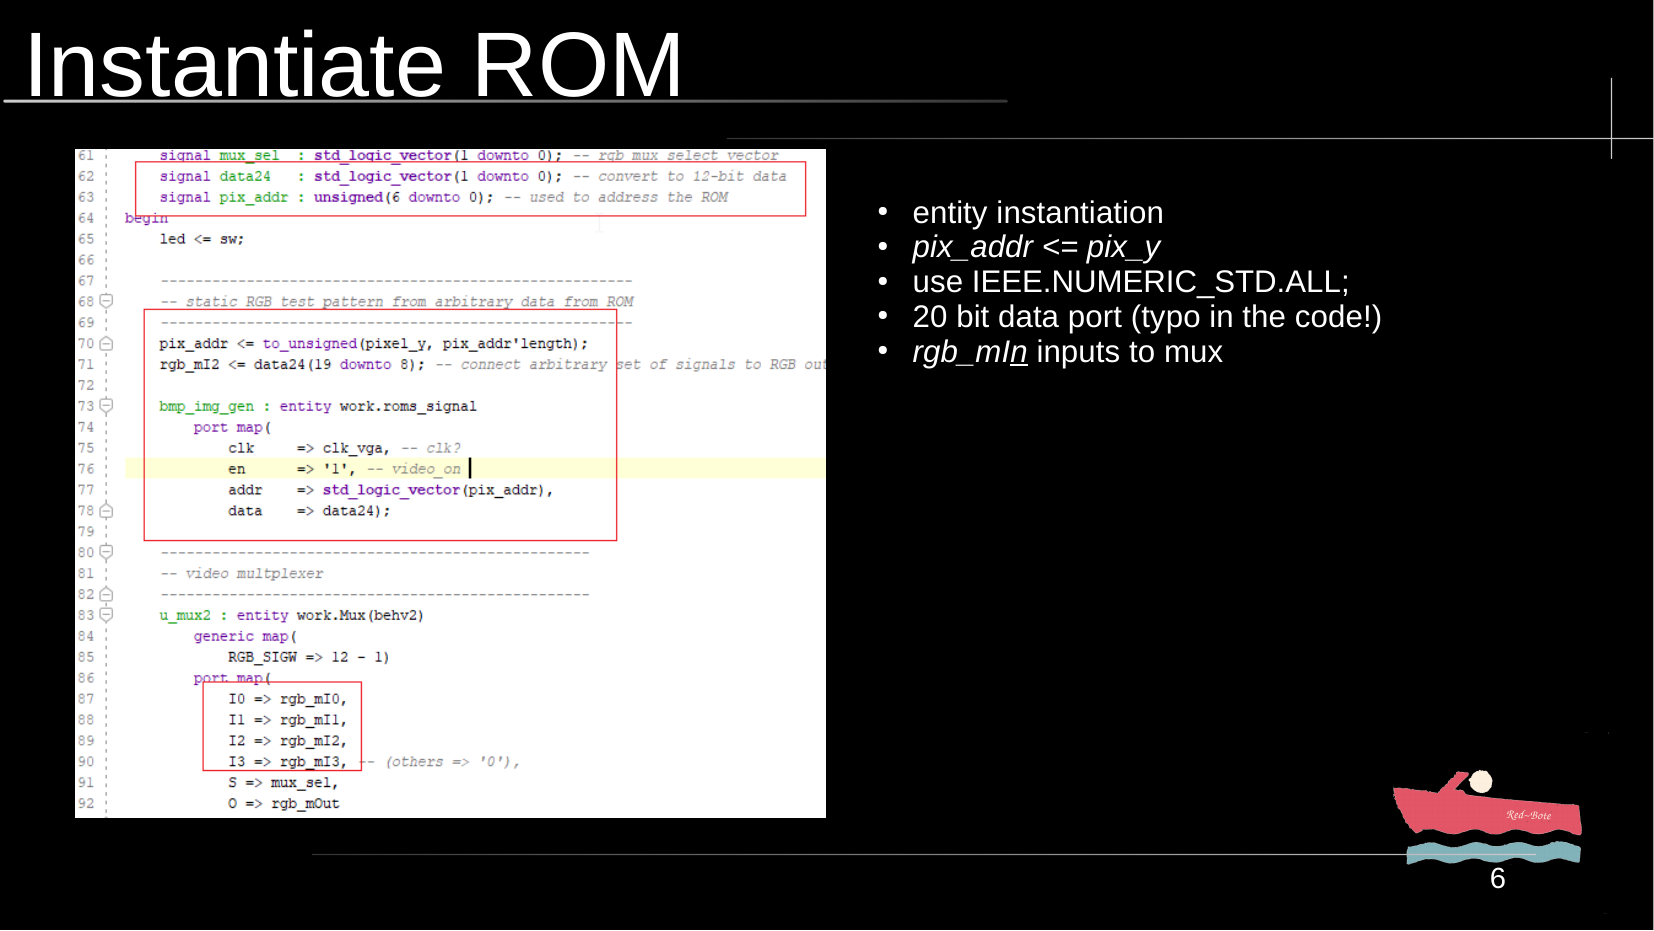

# Instantiate ROM
entity instantiation
pix_addr <= pix_y
use IEEE.NUMERIC_STD.ALL;
20 bit data port (typo in the code!)
rgb_mIn inputs to mux
6